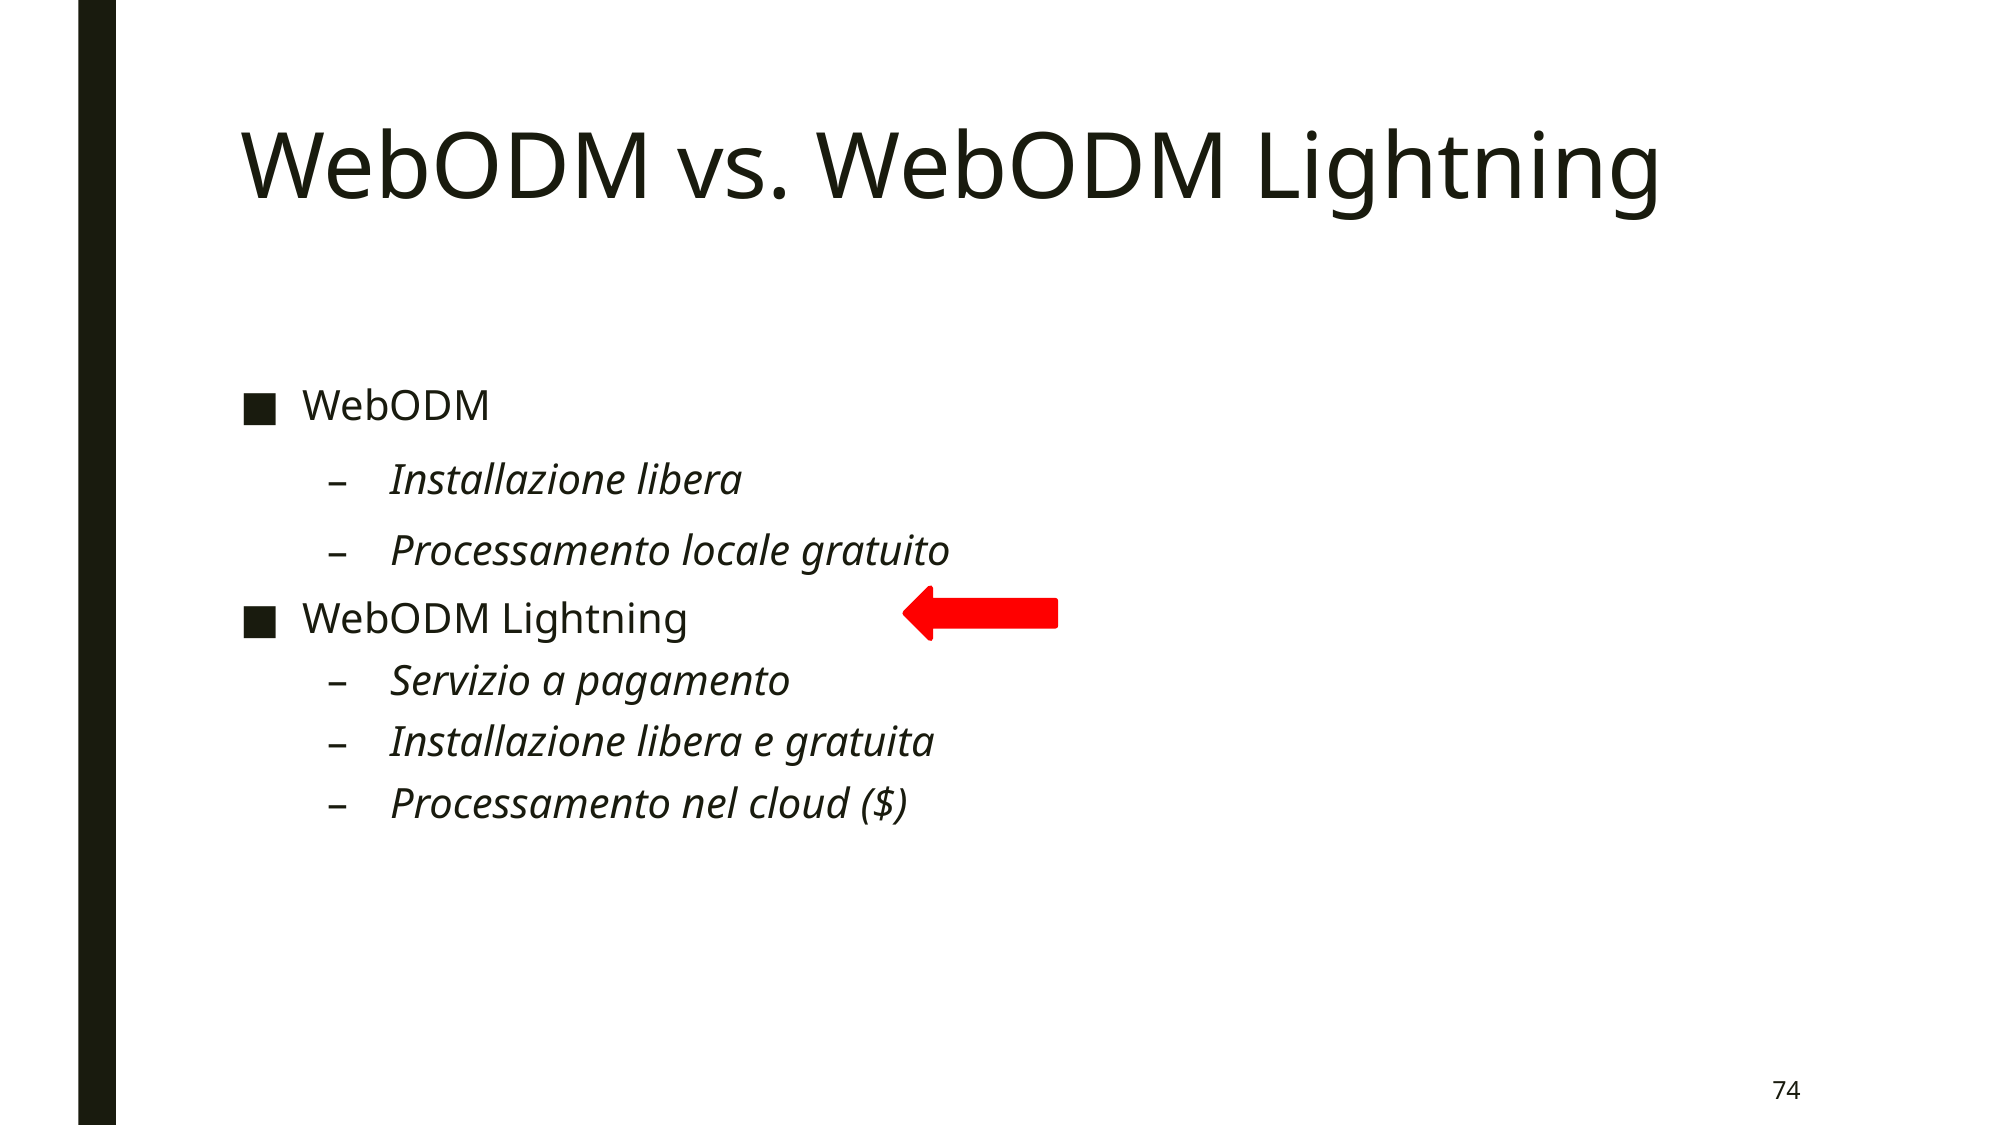

# WebODM vs. WebODM Lightning
WebODM
Installazione libera
Processamento locale gratuito
WebODM Lightning
Servizio a pagamento
Installazione libera e gratuita
Processamento nel cloud ($)